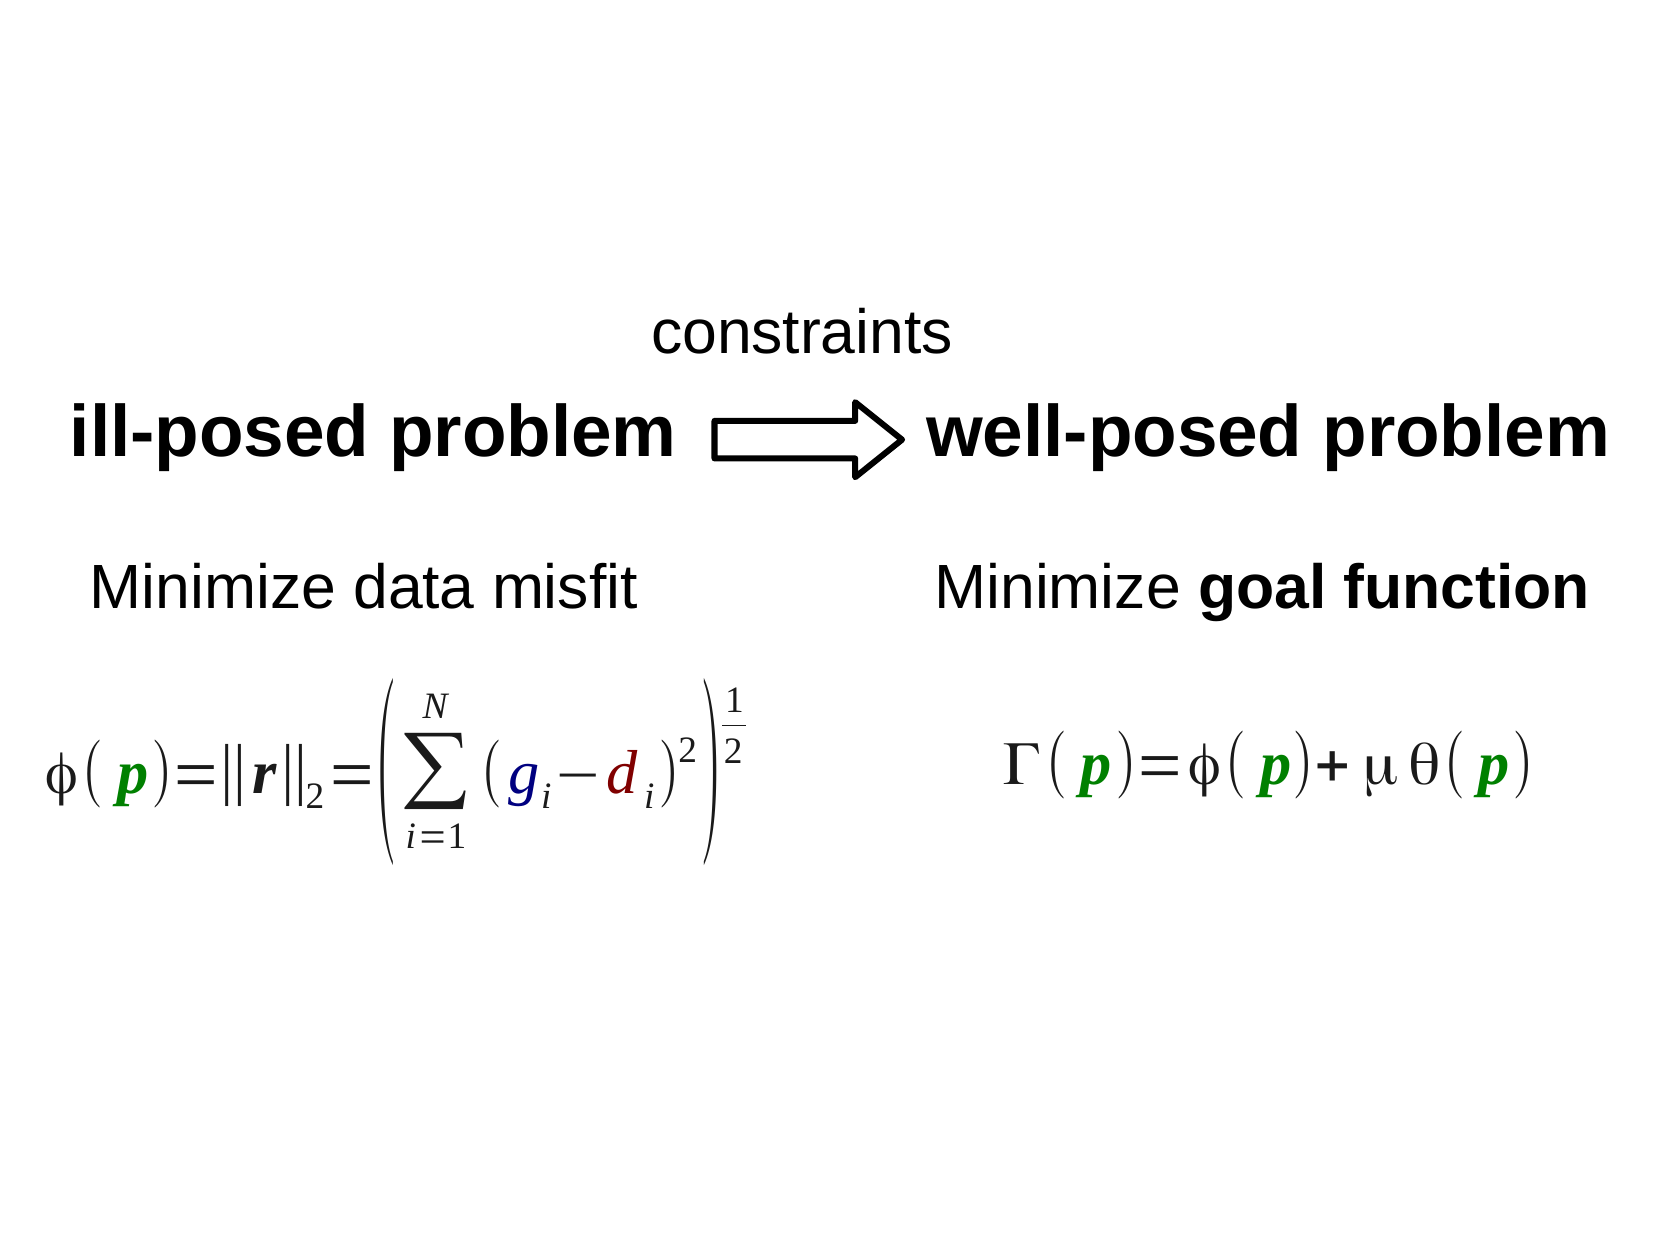

constraints
ill-posed problem
well-posed problem
Minimize data misfit
Minimize goal function